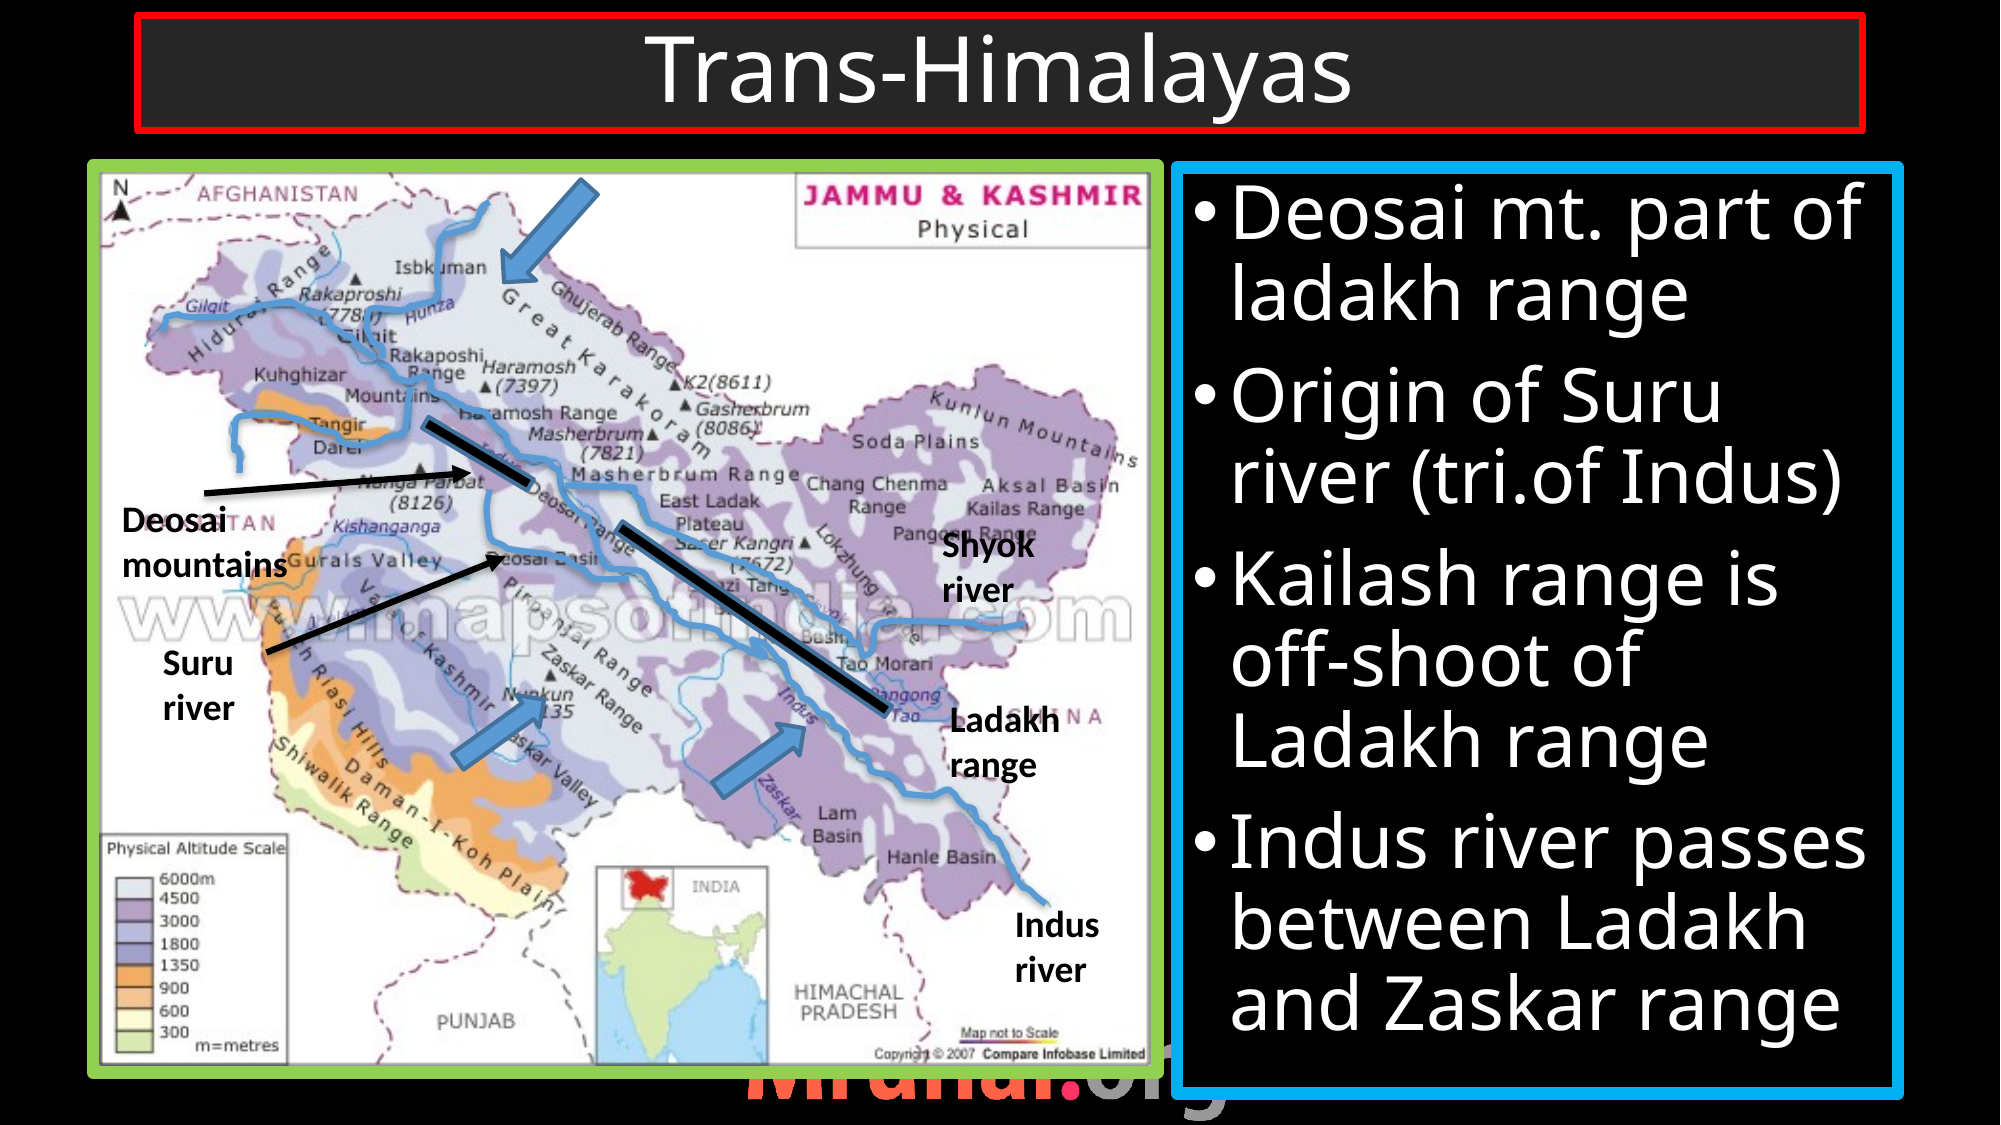

Trans-Himalayas
# Deosai mt. part of ladakh range
Origin of Suru river (tri.of Indus)
Kailash range is off-shoot of Ladakh range
Indus river passes between Ladakh and Zaskar range
Deosai mountains
Shyok river
Suru river
Ladakh range
Indus river